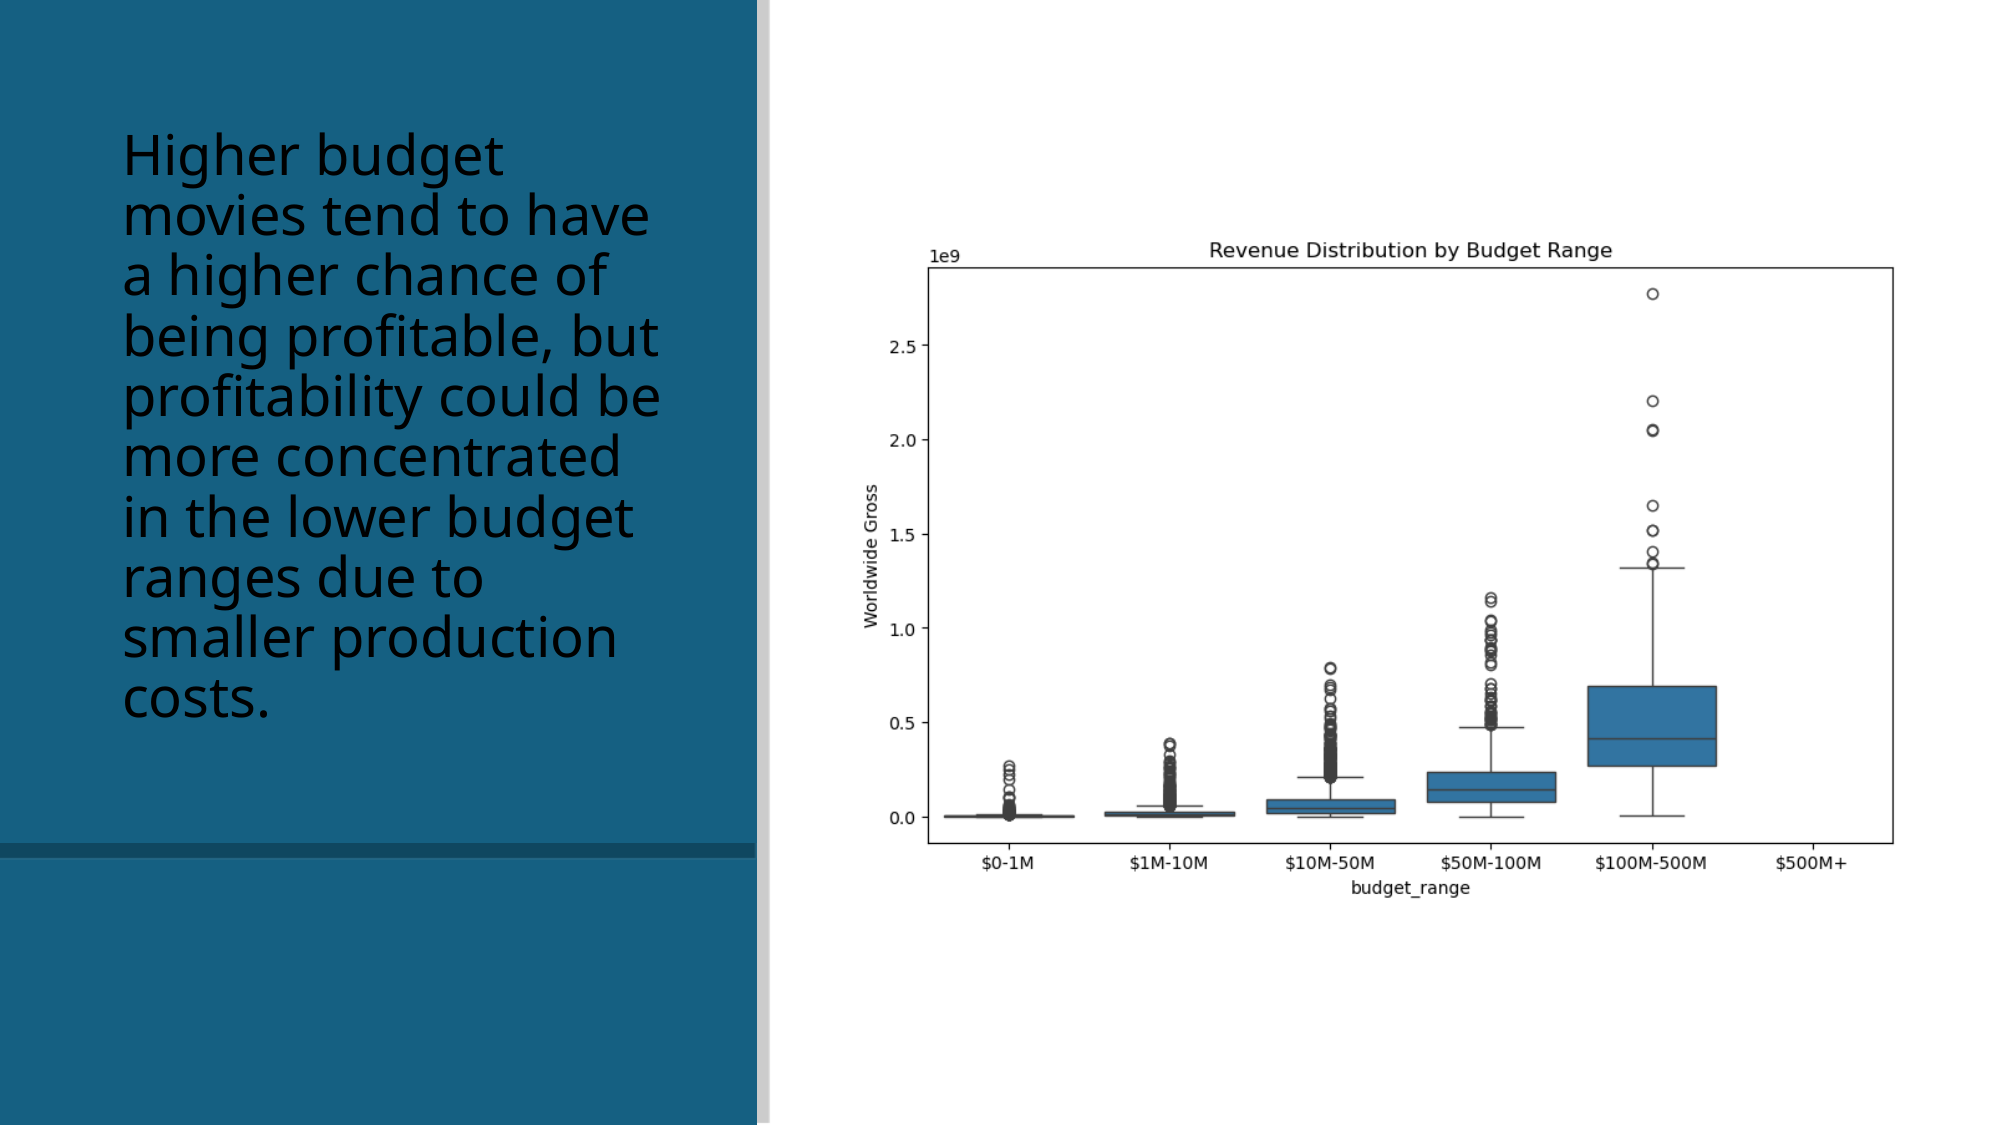

# Higher budget movies tend to have a higher chance of being profitable, but profitability could be more concentrated in the lower budget ranges due to smaller production costs.